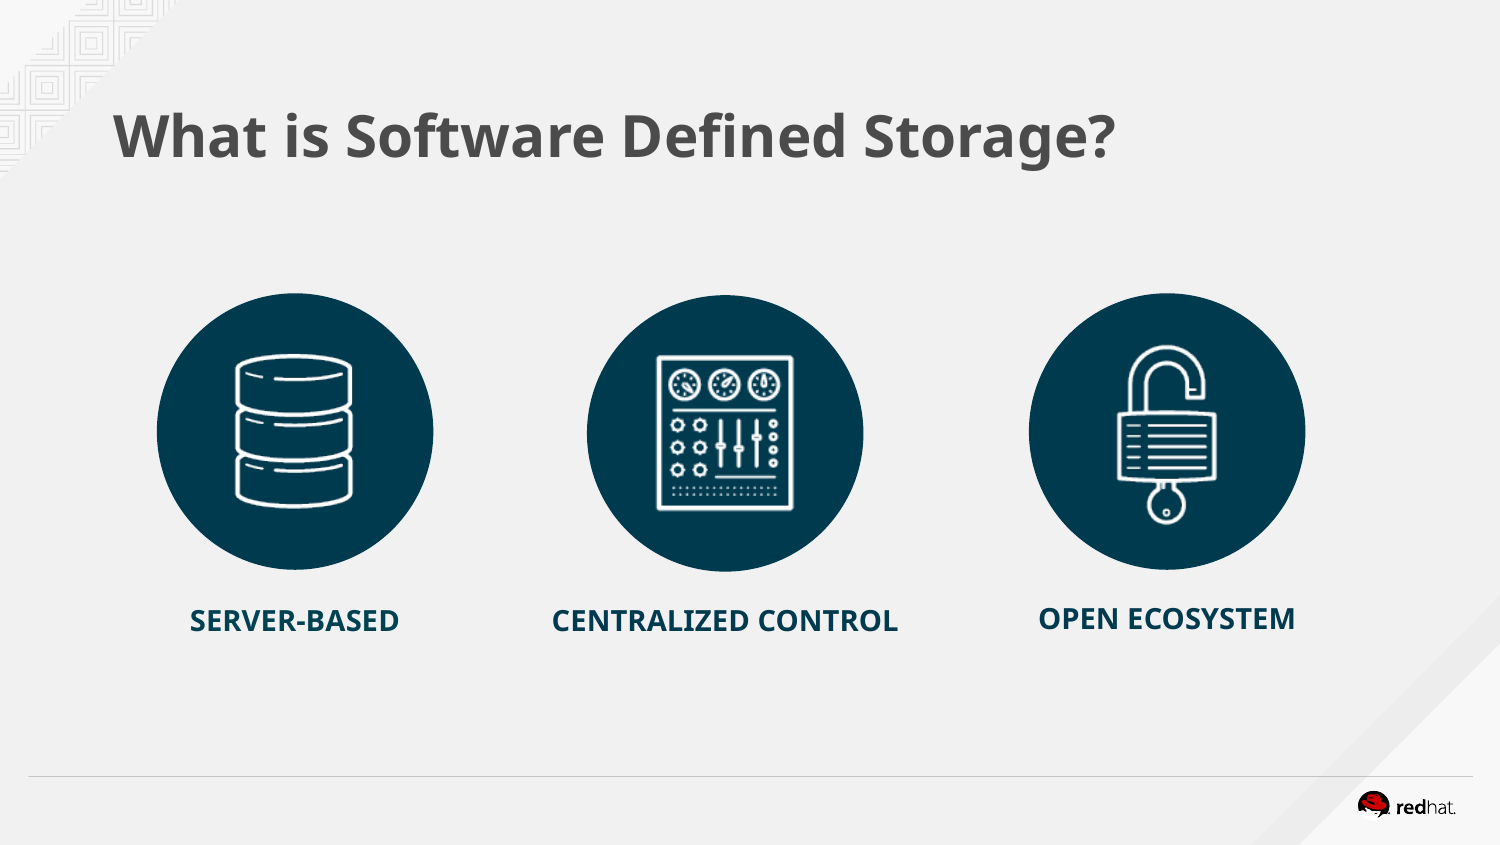

What is Software Defined Storage?
SERVER-BASED
OPEN ECOSYSTEM
CENTRALIZED CONTROL